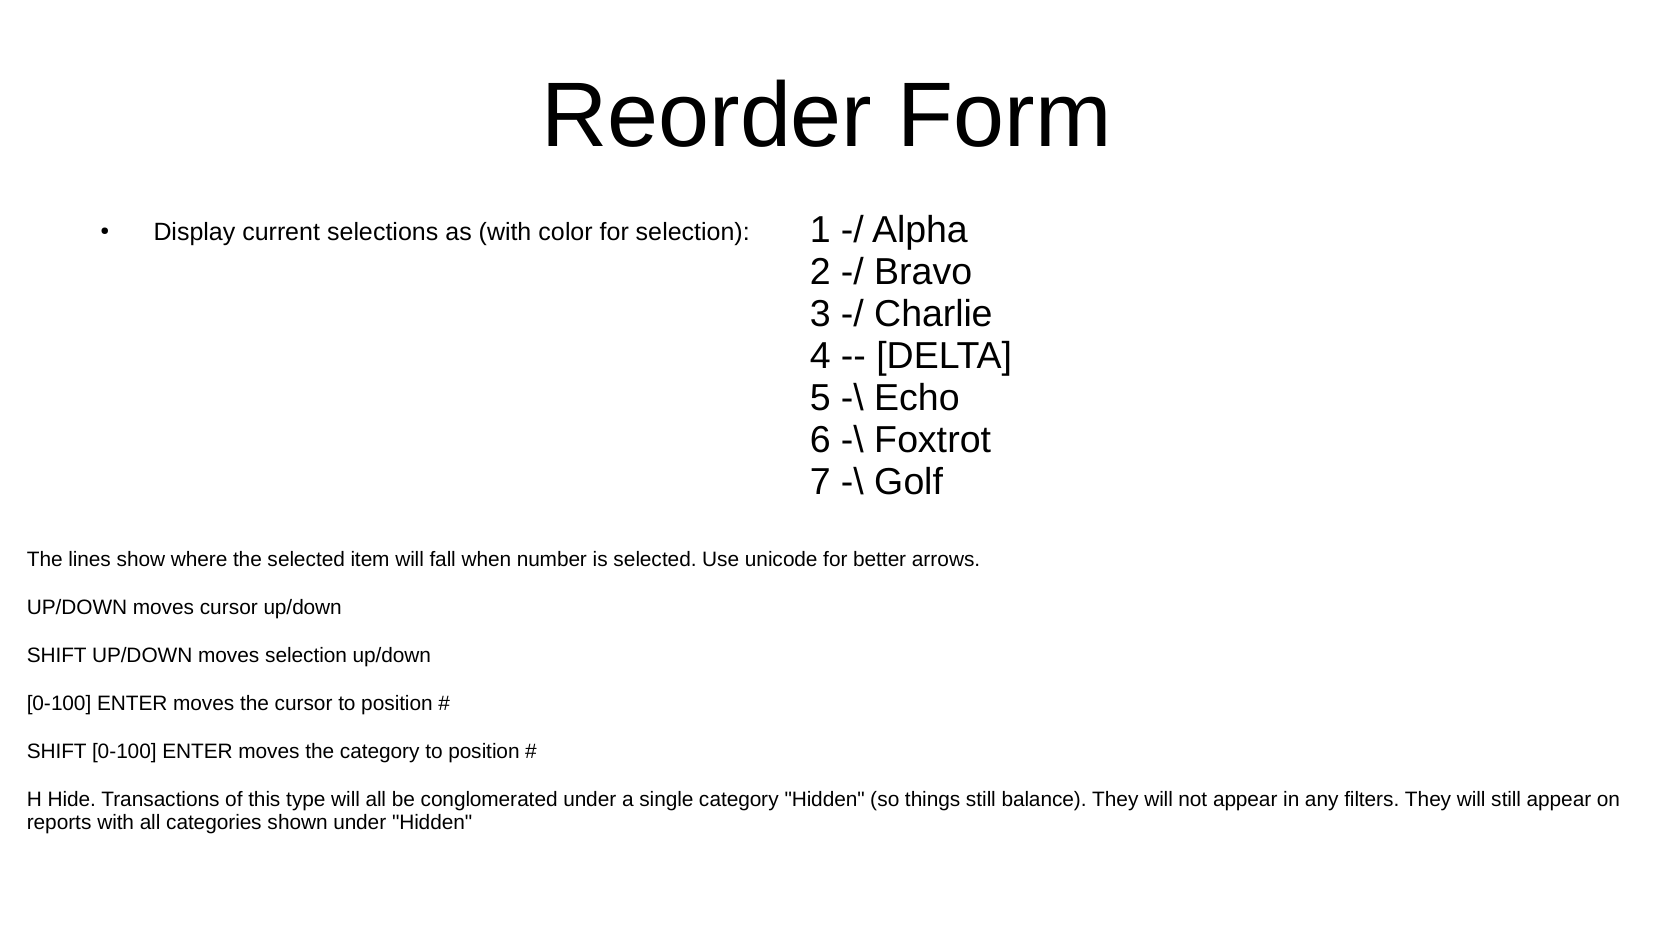

# Reorder Form
1 -/ Alpha
2 -/ Bravo
3 -/ Charlie
4 -- [DELTA]
5 -\ Echo
6 -\ Foxtrot
7 -\ Golf
Display current selections as (with color for selection):
The lines show where the selected item will fall when number is selected. Use unicode for better arrows.
UP/DOWN moves cursor up/down
SHIFT UP/DOWN moves selection up/down
[0-100] ENTER moves the cursor to position #
SHIFT [0-100] ENTER moves the category to position #
H Hide. Transactions of this type will all be conglomerated under a single category "Hidden" (so things still balance). They will not appear in any filters. They will still appear on reports with all categories shown under "Hidden"